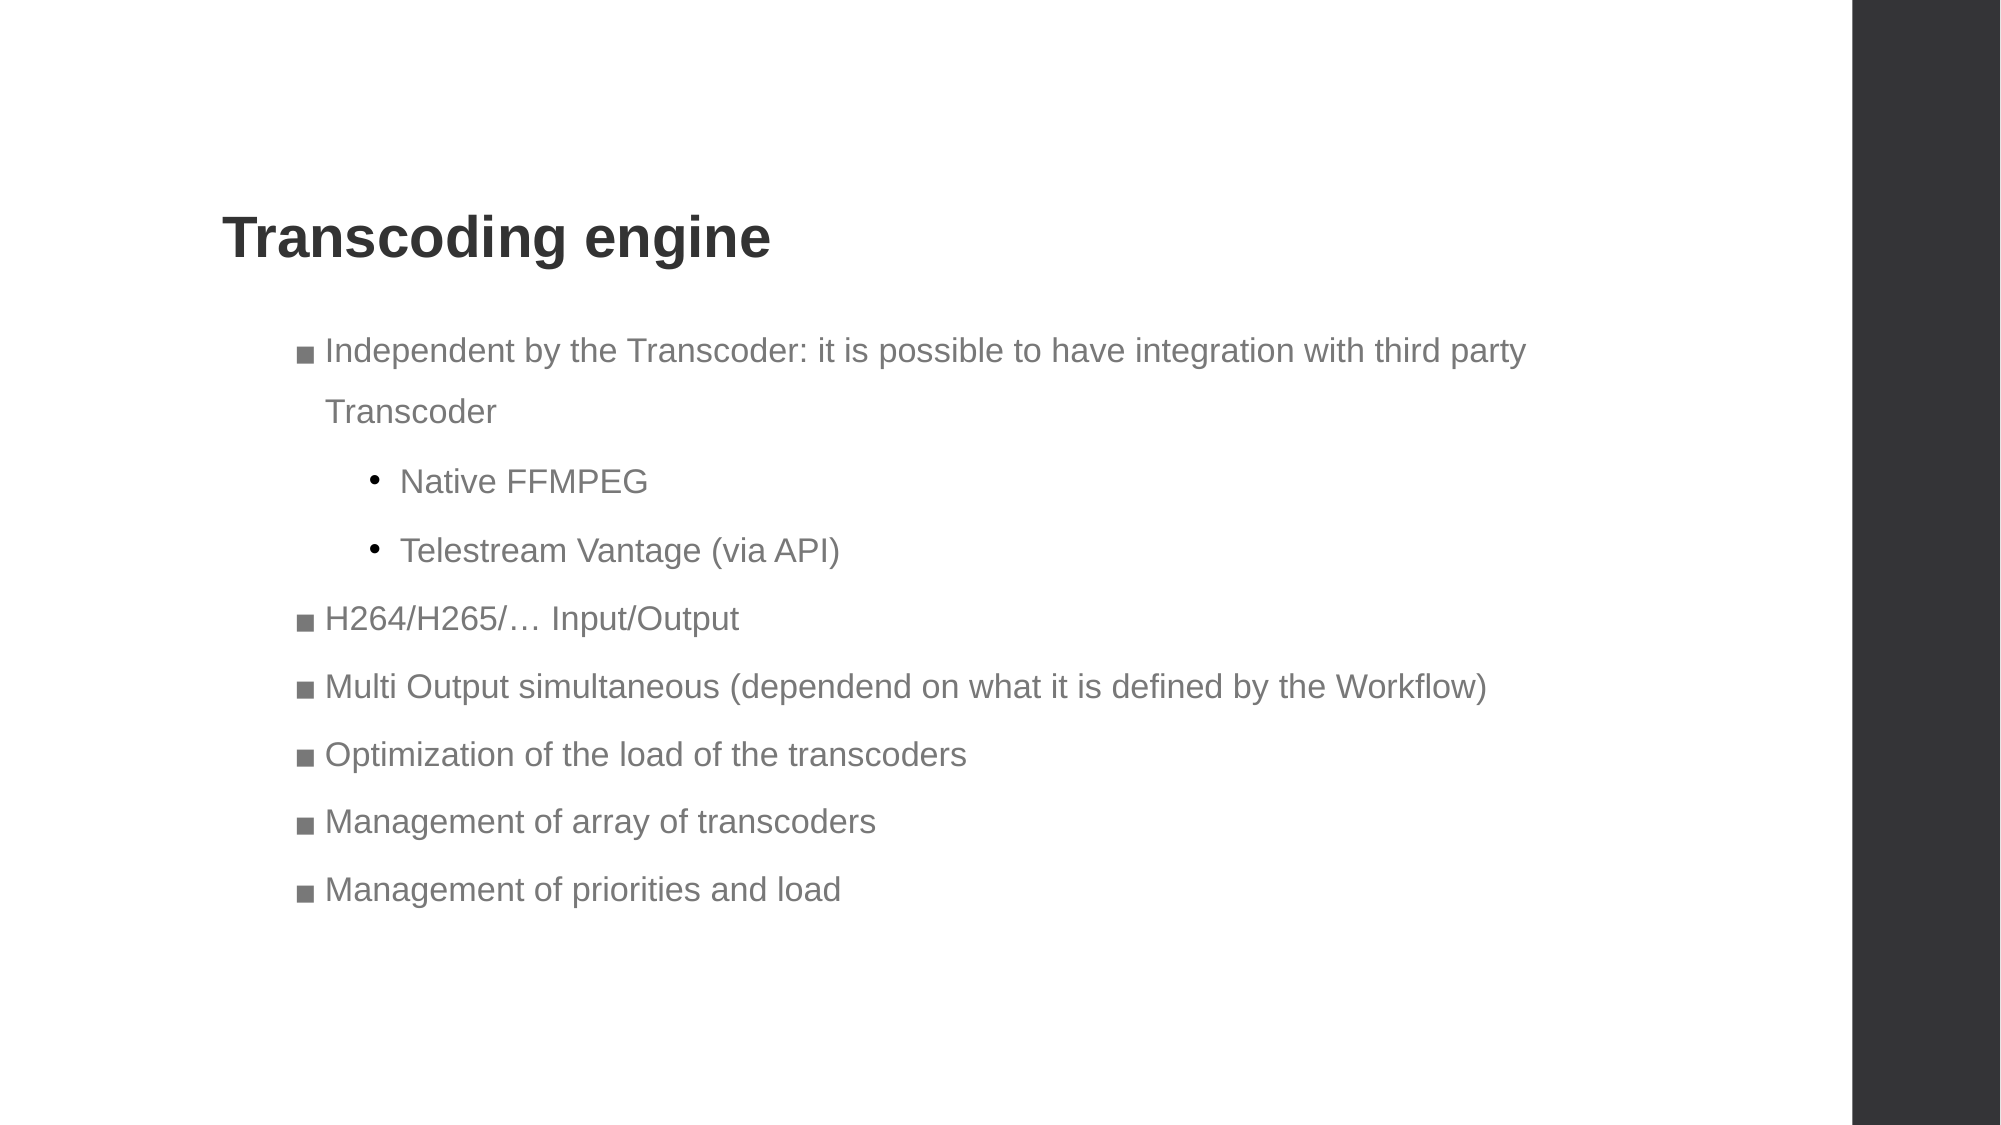

# Transcoding engine
Independent by the Transcoder: it is possible to have integration with third party Transcoder
Native FFMPEG
Telestream Vantage (via API)
H264/H265/… Input/Output
Multi Output simultaneous (dependend on what it is defined by the Workflow)
Optimization of the load of the transcoders
Management of array of transcoders
Management of priorities and load